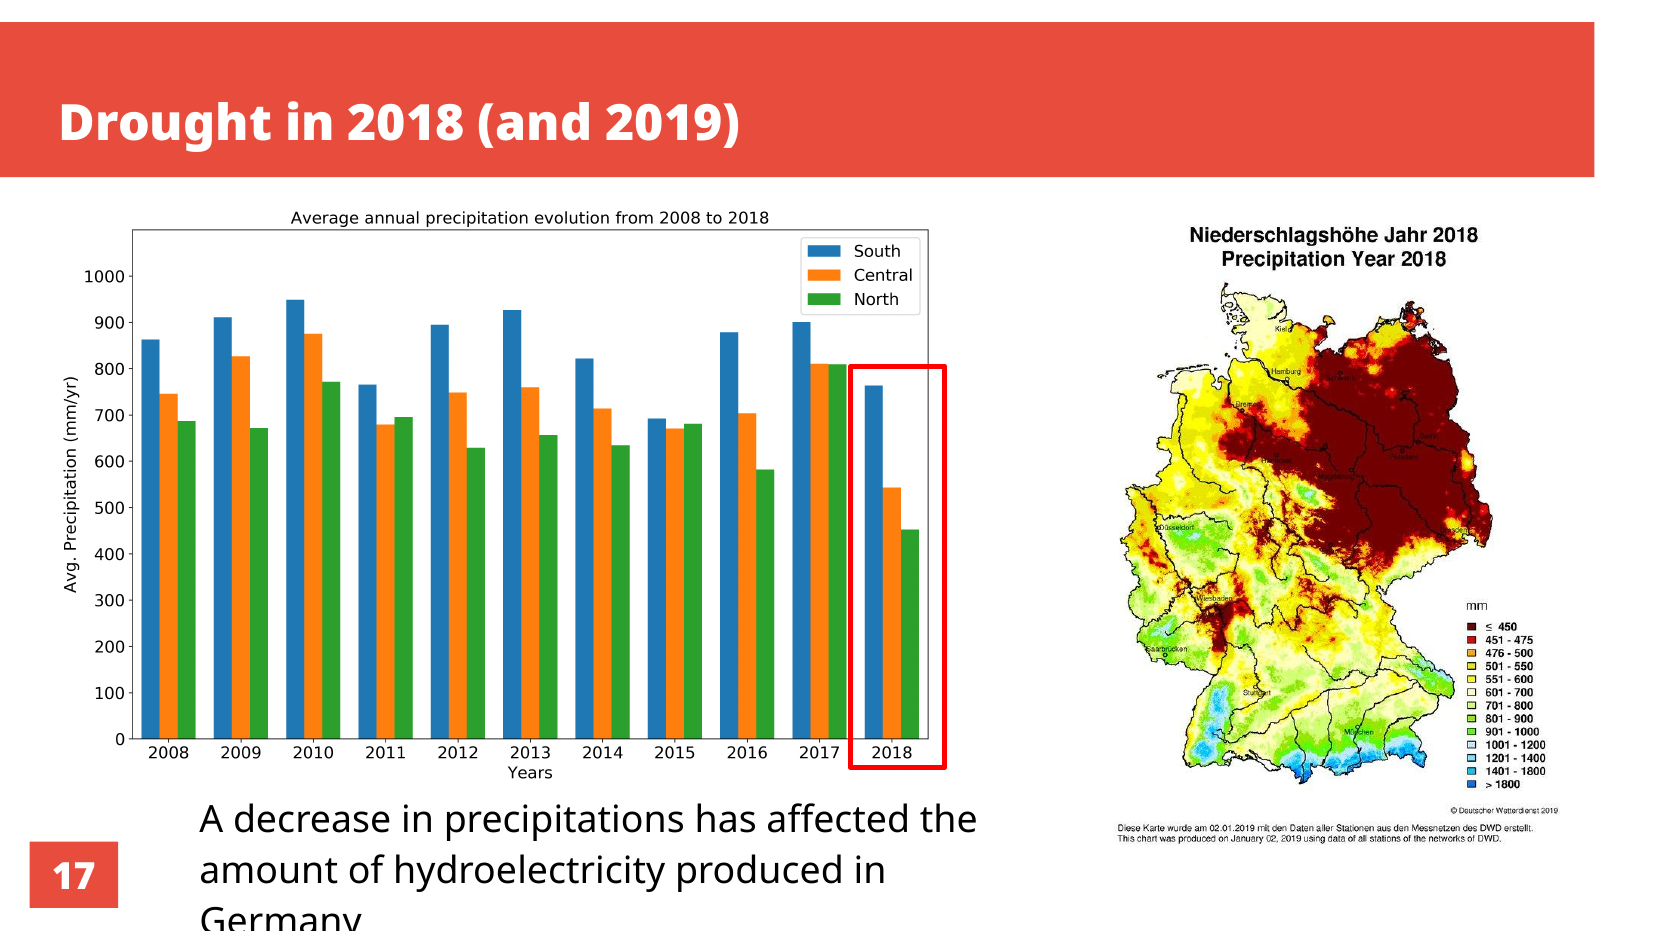

# Drought in 2018 (and 2019)
A decrease in precipitations has affected the amount of hydroelectricity produced in Germany
17